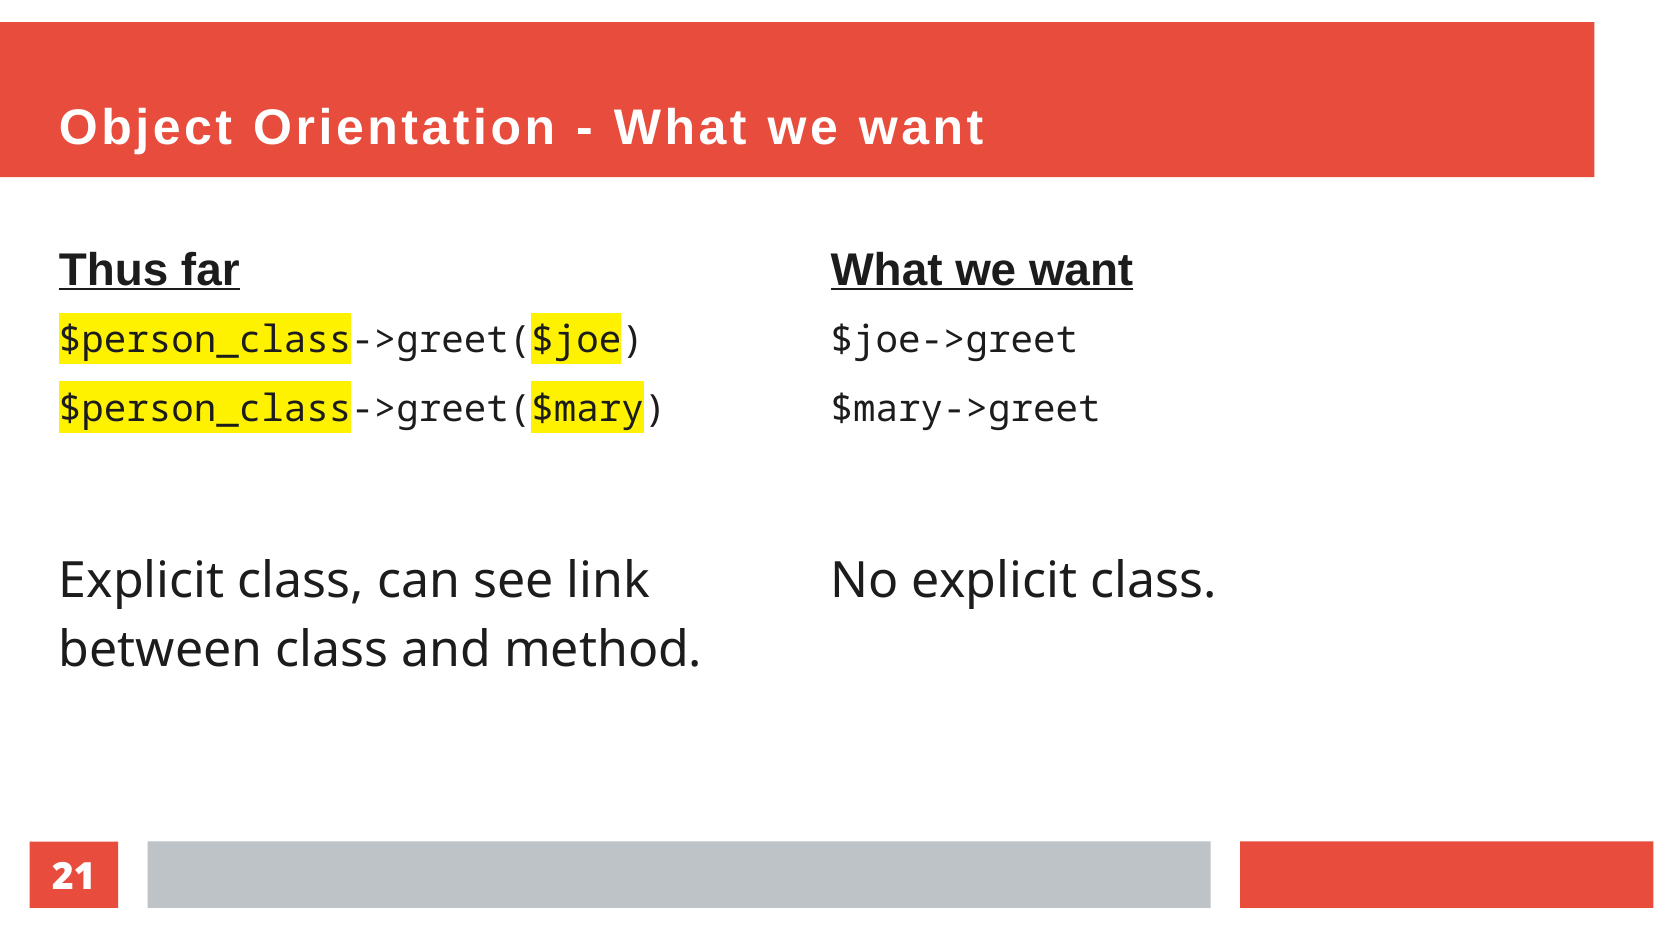

# Object Orientation - What we want
Thus far
$person_class->greet($joe)
$person_class->greet($mary)
What we want
$joe->greet
$mary->greet
Explicit class, can see link between class and method.
No explicit class.
21